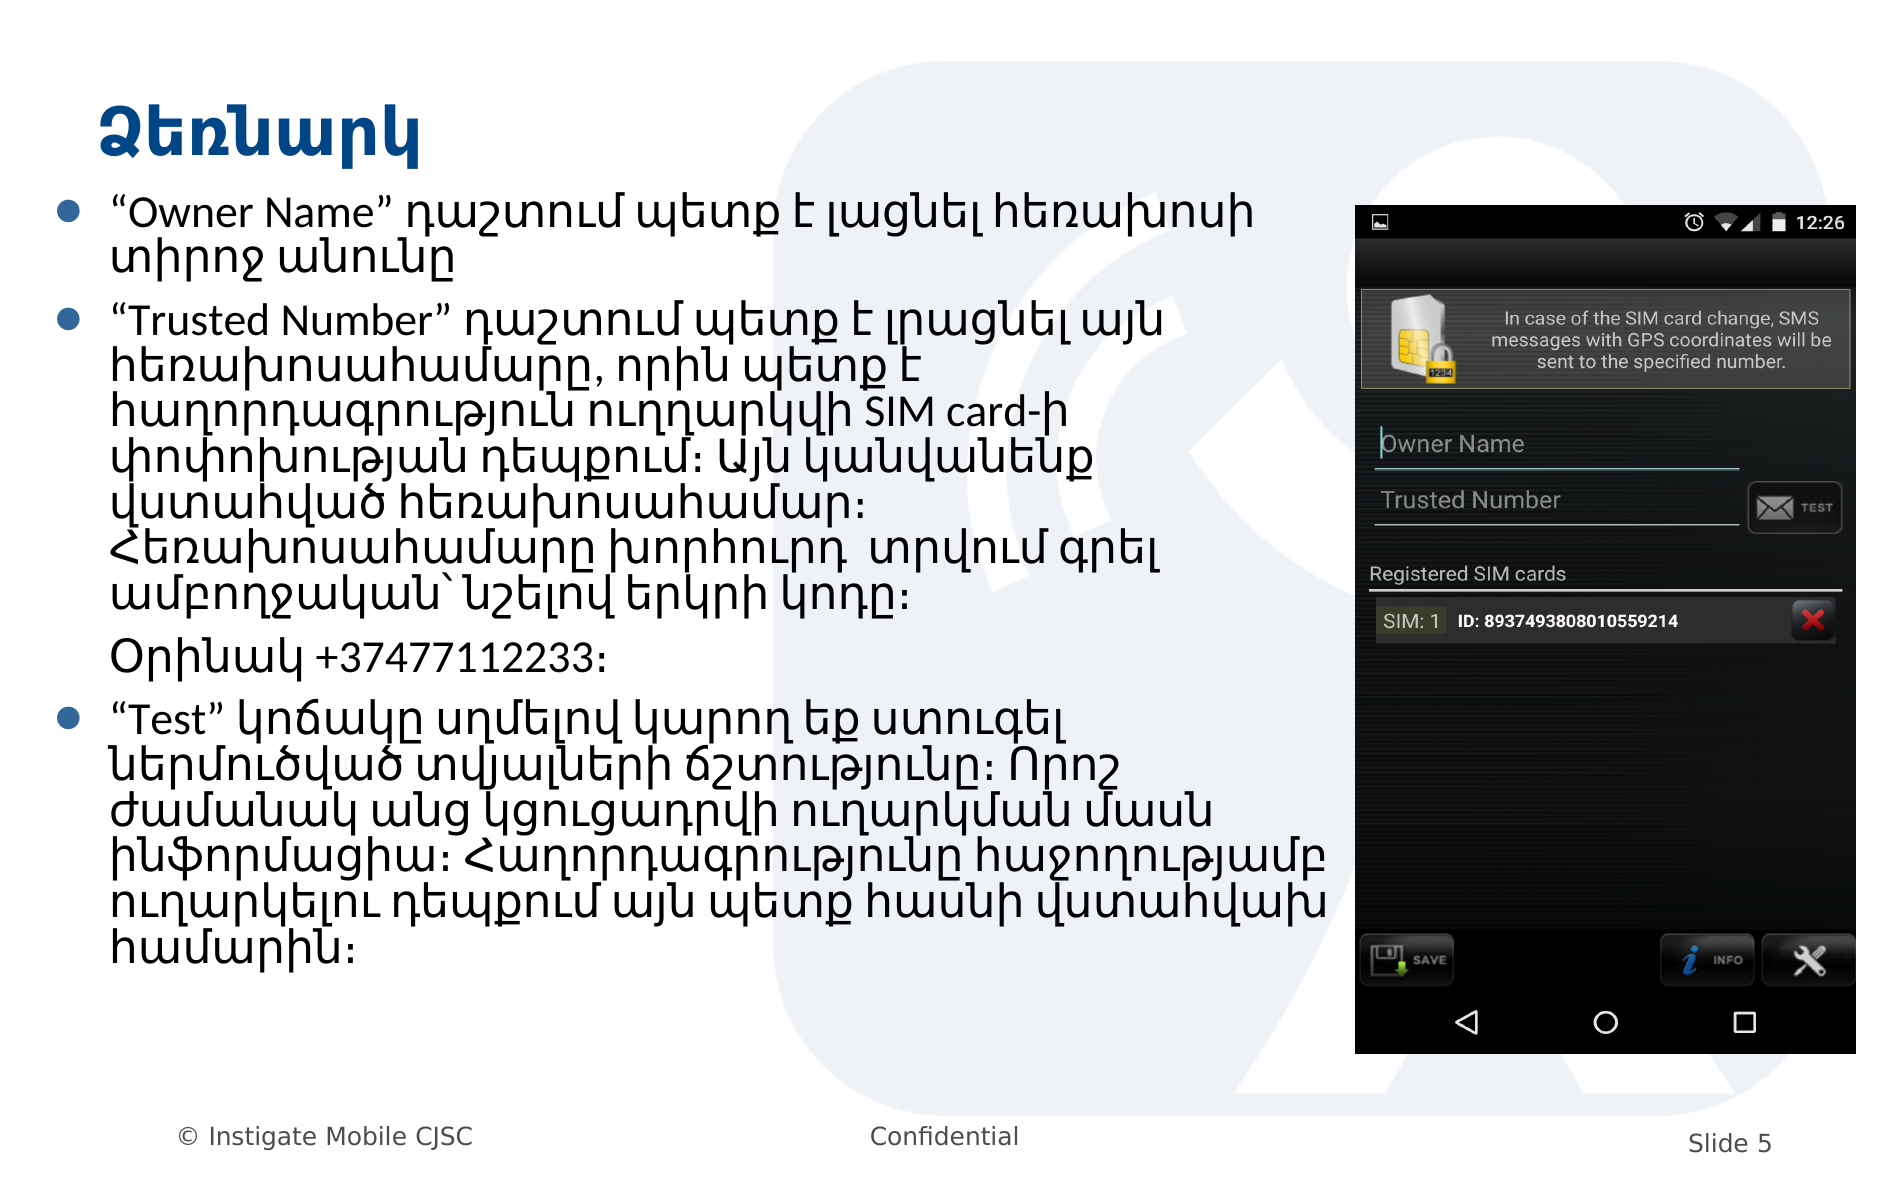

# Ձեռնարկ
“Owner Name” դաշտում պետք է լացնել հեռախոսի տիրոջ անունը
“Trusted Number” դաշտում պետք է լրացնել այն հեռախոսահամարը, որին պետք է հաղորդագրություն ուղղարկվի SIM card-ի փոփոխության դեպքում։ Այն կանվանենք վստահված հեռախոսահամար։ Հեռախոսահամարը խորհուրդ տրվում գրել ամբողջական՝ նշելով երկրի կոդը։
Օրինակ +37477112233։
“Test” կոճակը սղմելով կարող եք ստուգել ներմուծված տվյալների ճշտությունը։ Որոշ ժամանակ անց կցուցադրվի ուղարկման մասն ինֆորմացիա։ Հաղորդագրությունը հաջողությամբ ուղարկելու դեպքում այն պետք հասնի վստահվախ համարին։